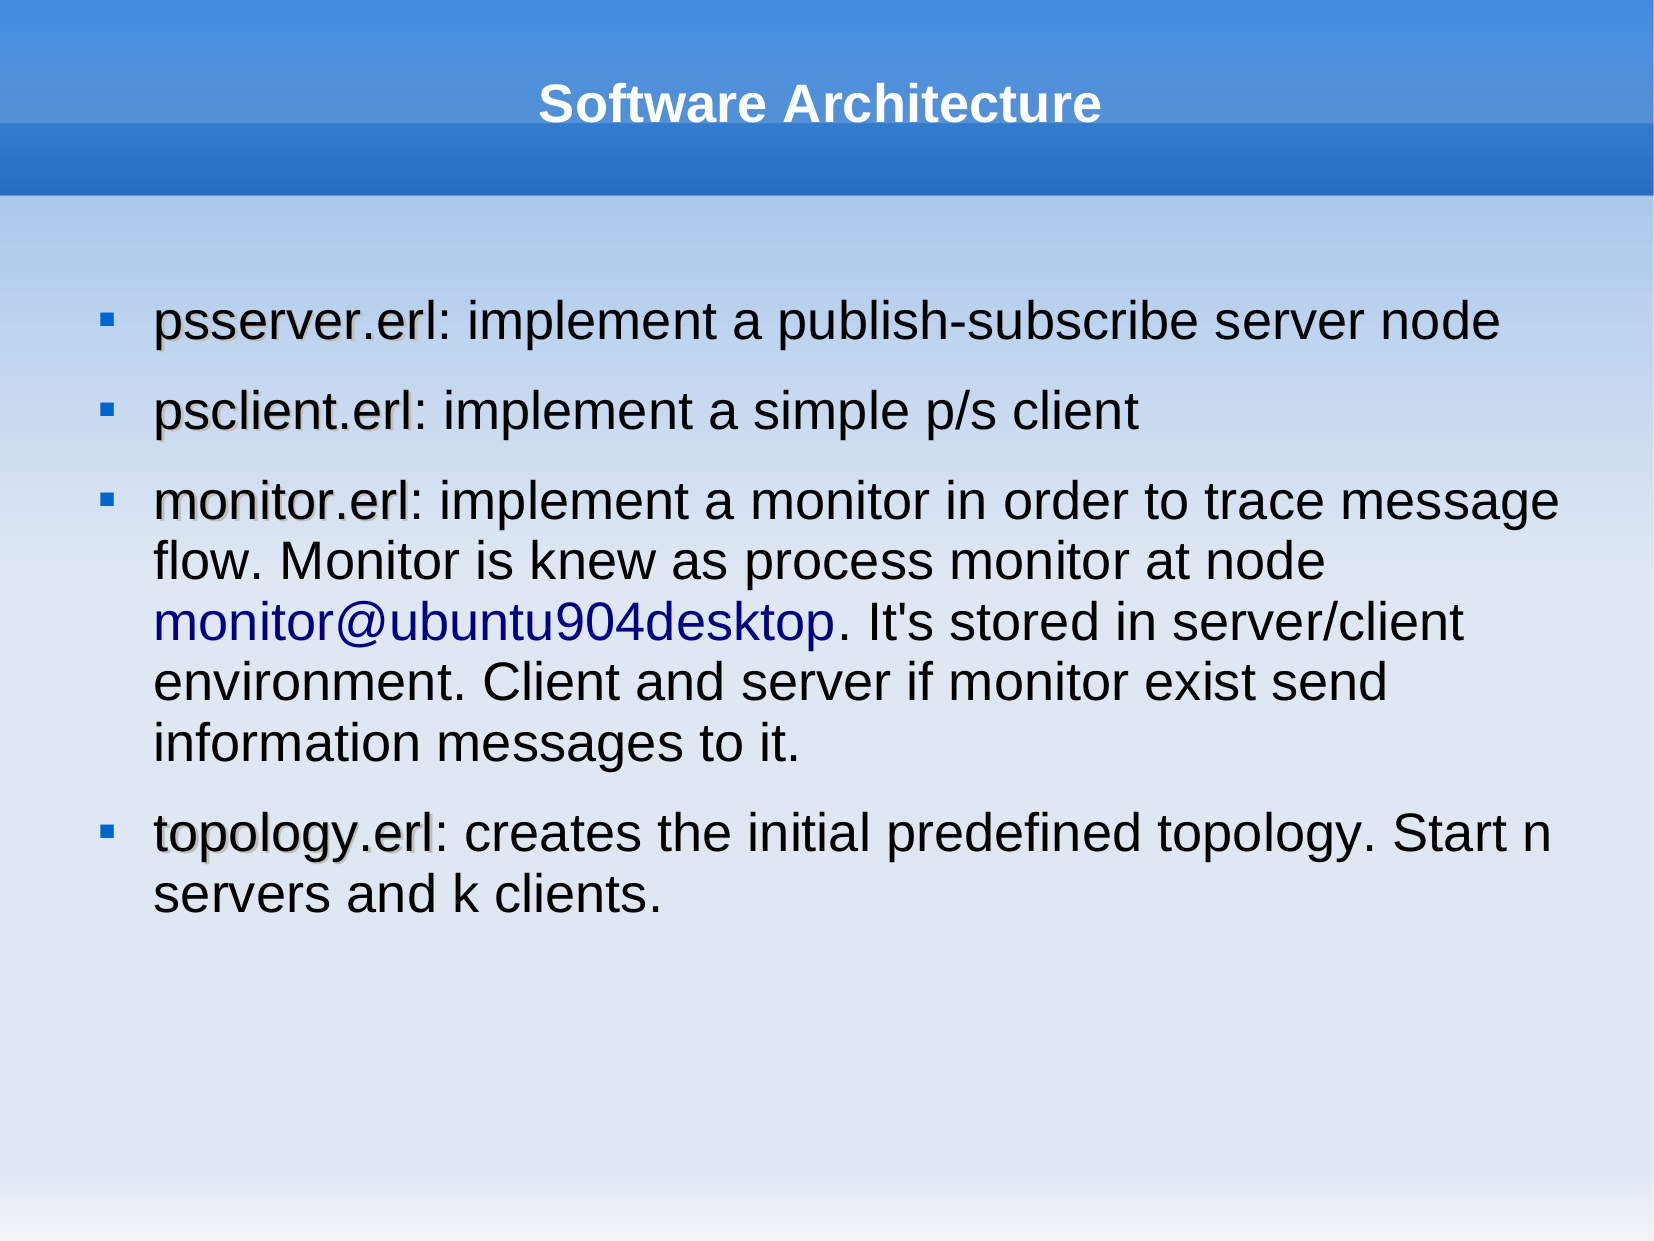

# Software Architecture
psserver.erl: implement a publish-subscribe server node
psclient.erl: implement a simple p/s client
monitor.erl: implement a monitor in order to trace message flow. Monitor is knew as process monitor at node monitor@ubuntu904desktop. It's stored in server/client environment. Client and server if monitor exist send information messages to it.
topology.erl: creates the initial predefined topology. Start n servers and k clients.